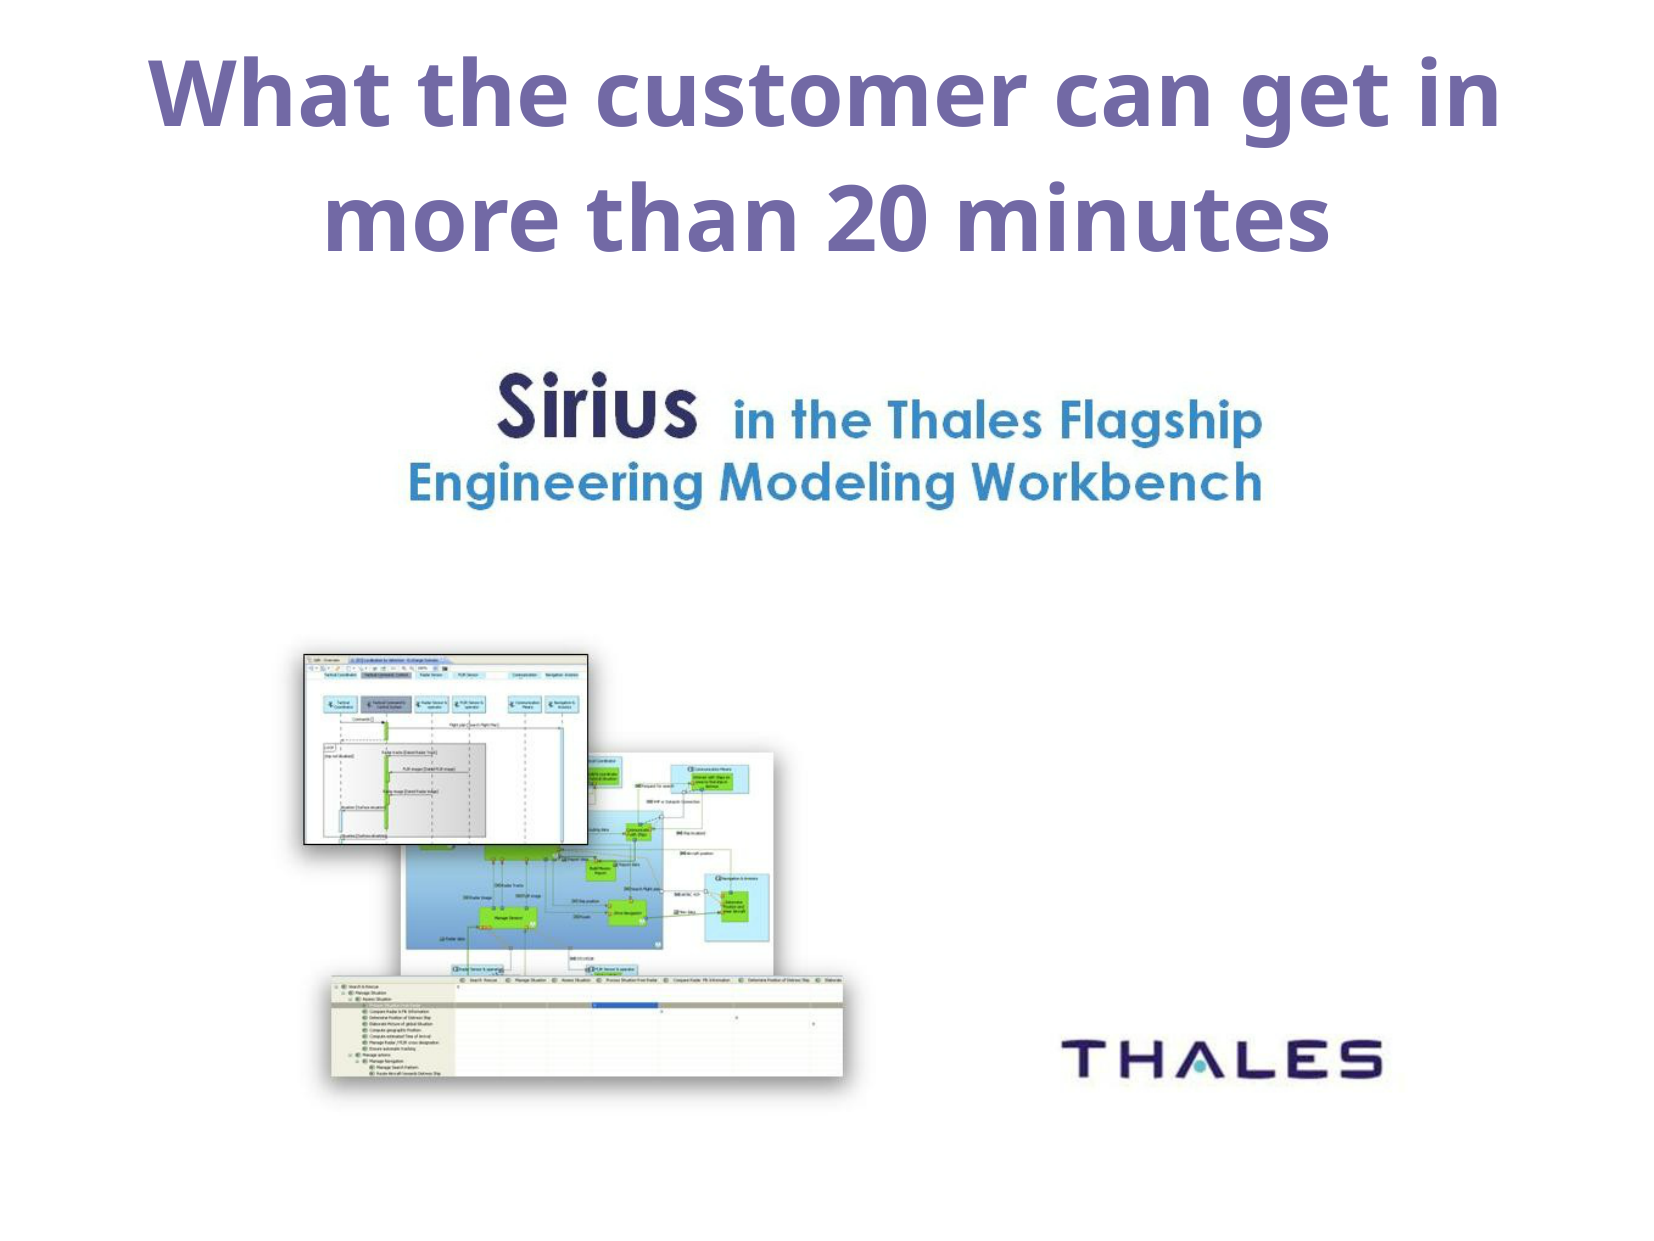

# What the customer can get in more than 20 minutes